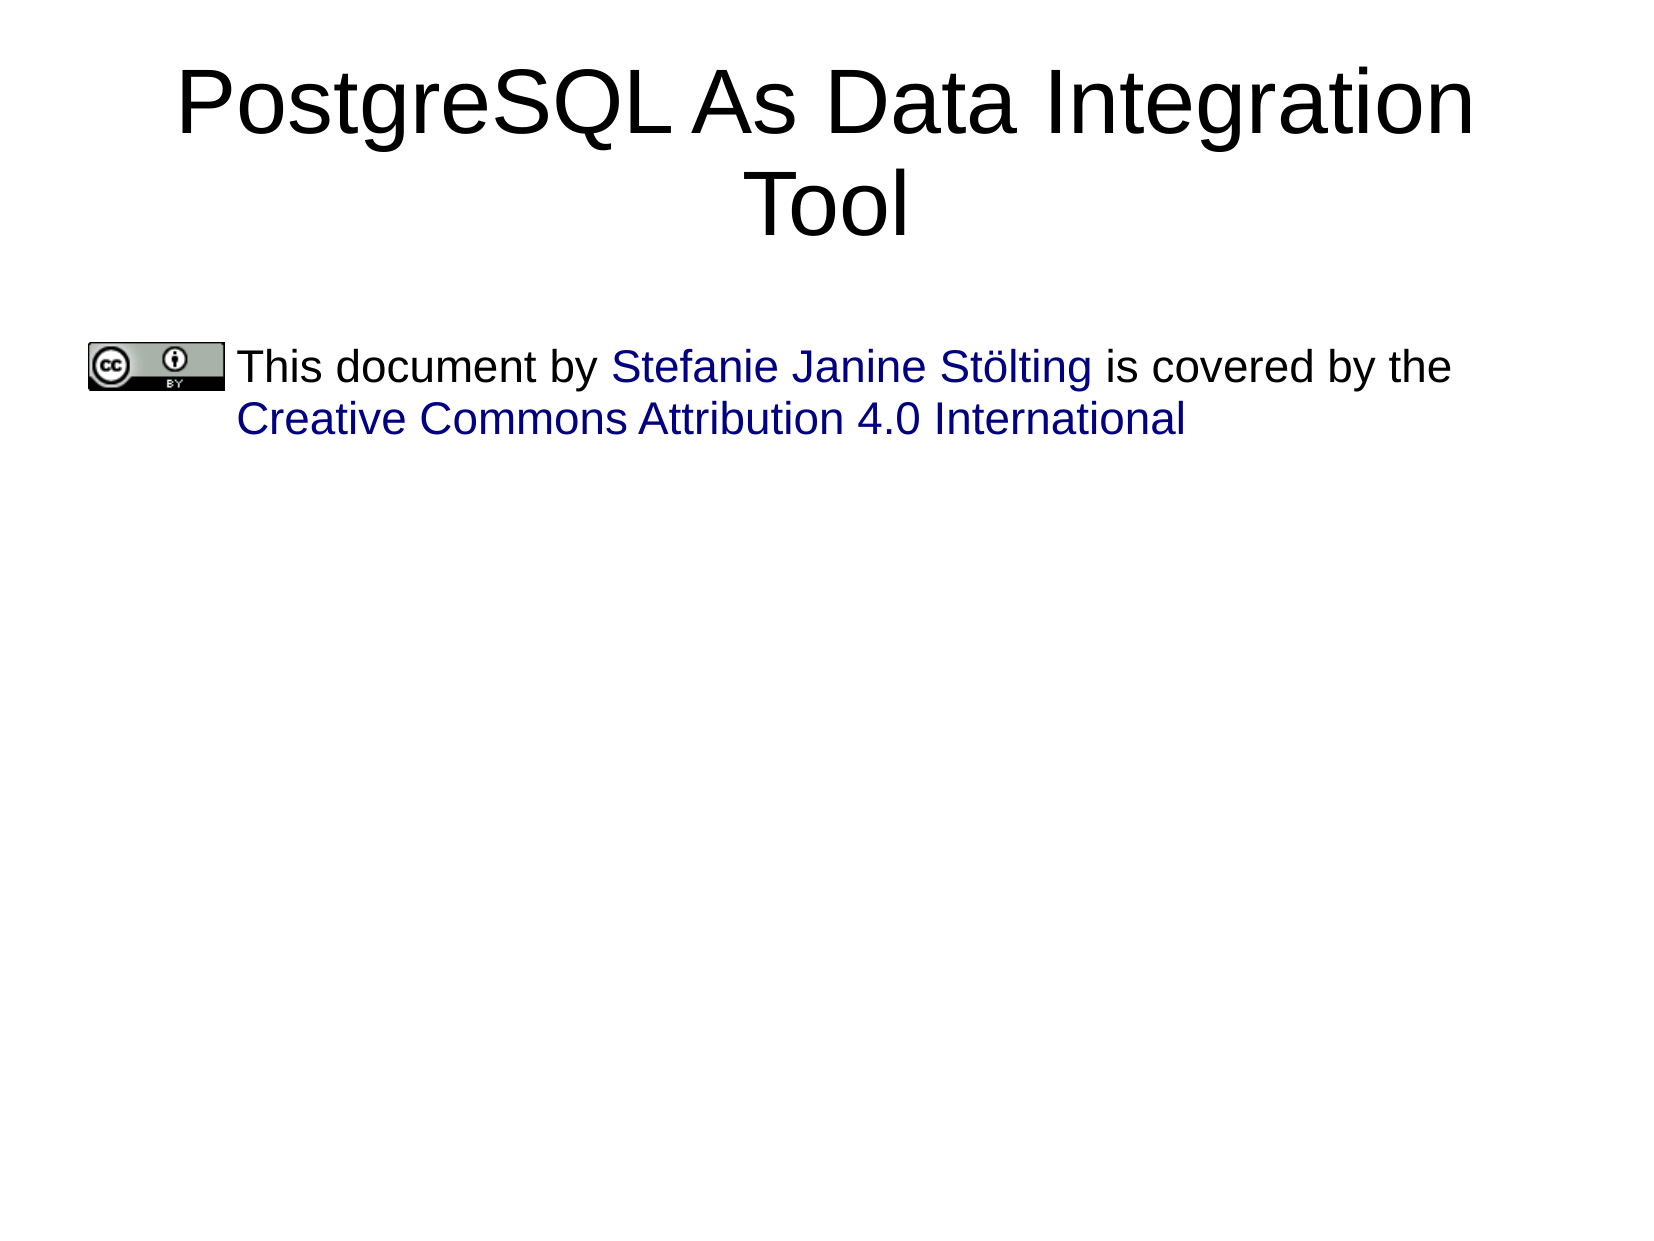

# PostgreSQL As Data Integration Tool
This document by Stefanie Janine Stölting is covered by theCreative Commons Attribution 4.0 International